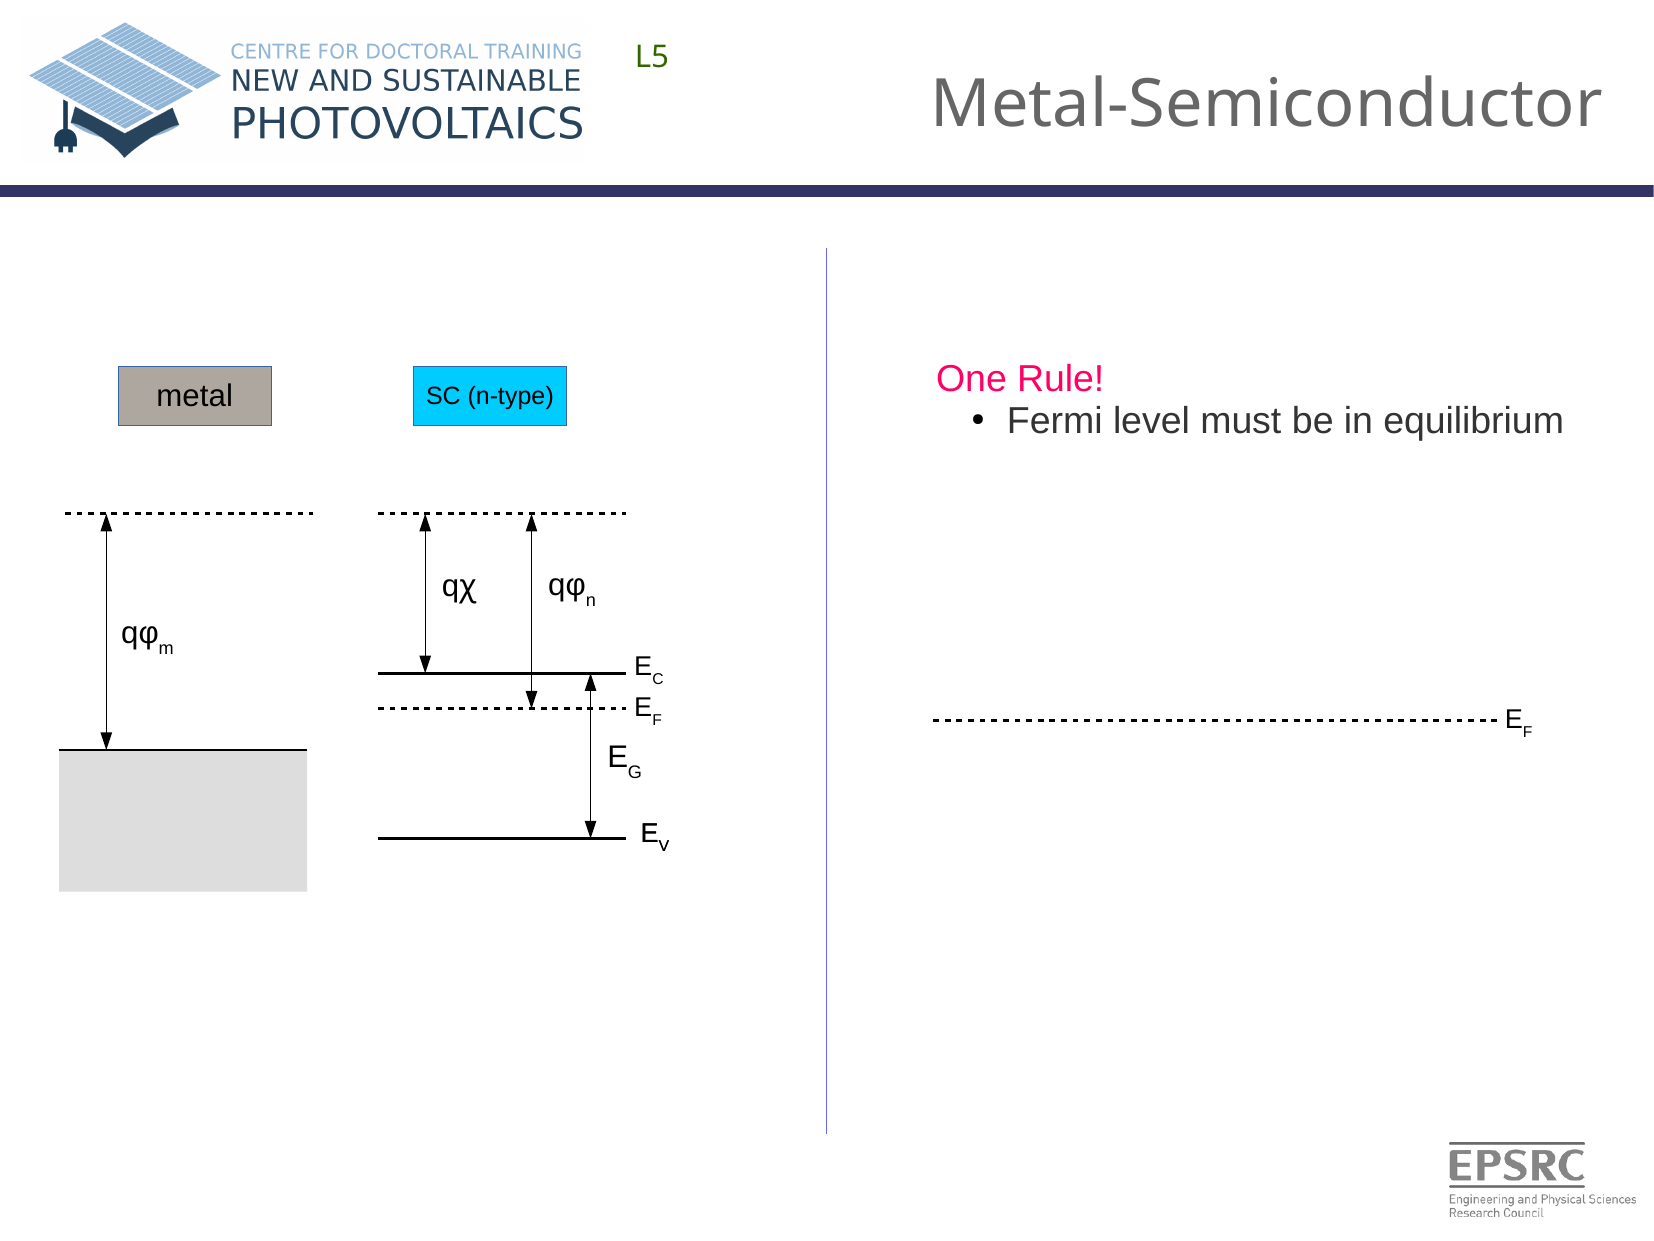

L5
Metal-Semiconductor
One Rule!
Fermi level must be in equilibrium
metal
SC (n-type)
qφm
qχ
qφn
EC
EF
EF
EG
EV
EV